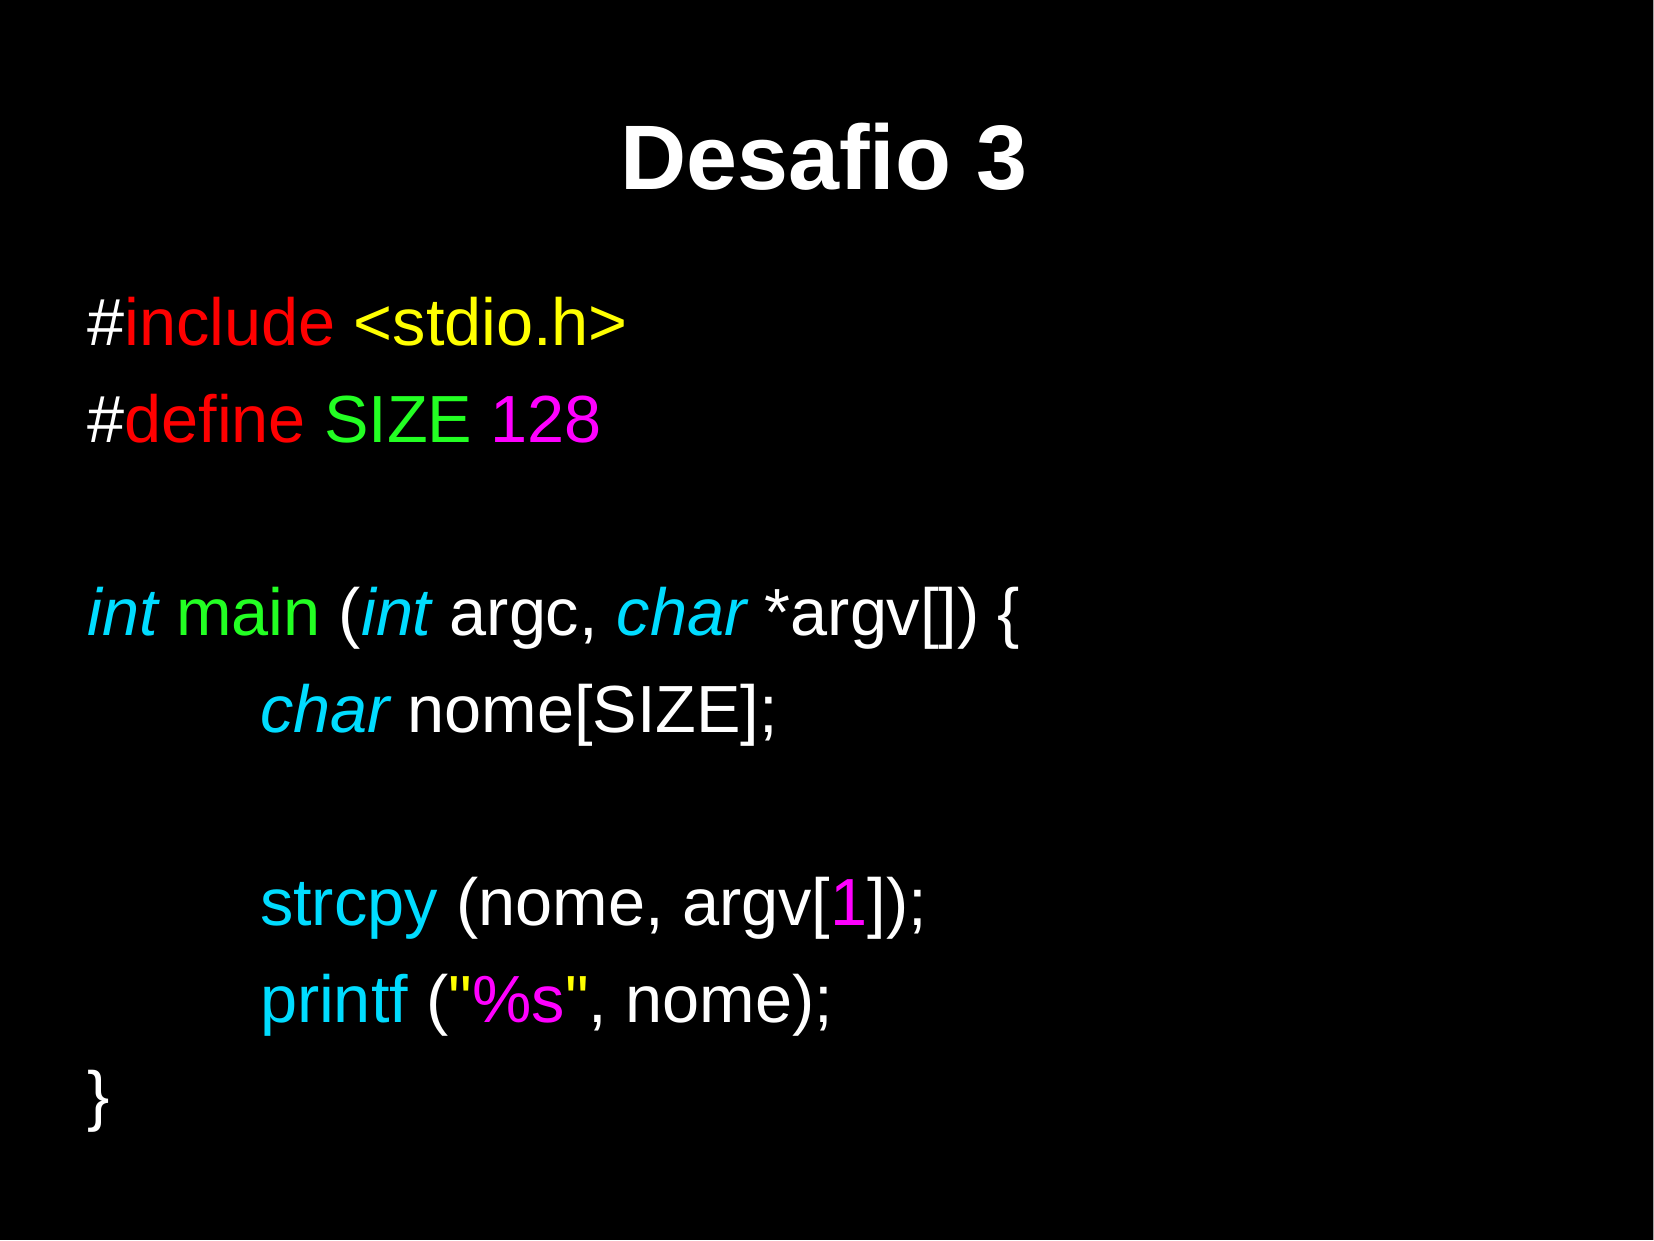

Desafio 3
# #include <stdio.h>
#define SIZE 128
int main (int argc, char *argv[]) {
char nome[SIZE];
strcpy (nome, argv[1]);
printf ("%s", nome);
}